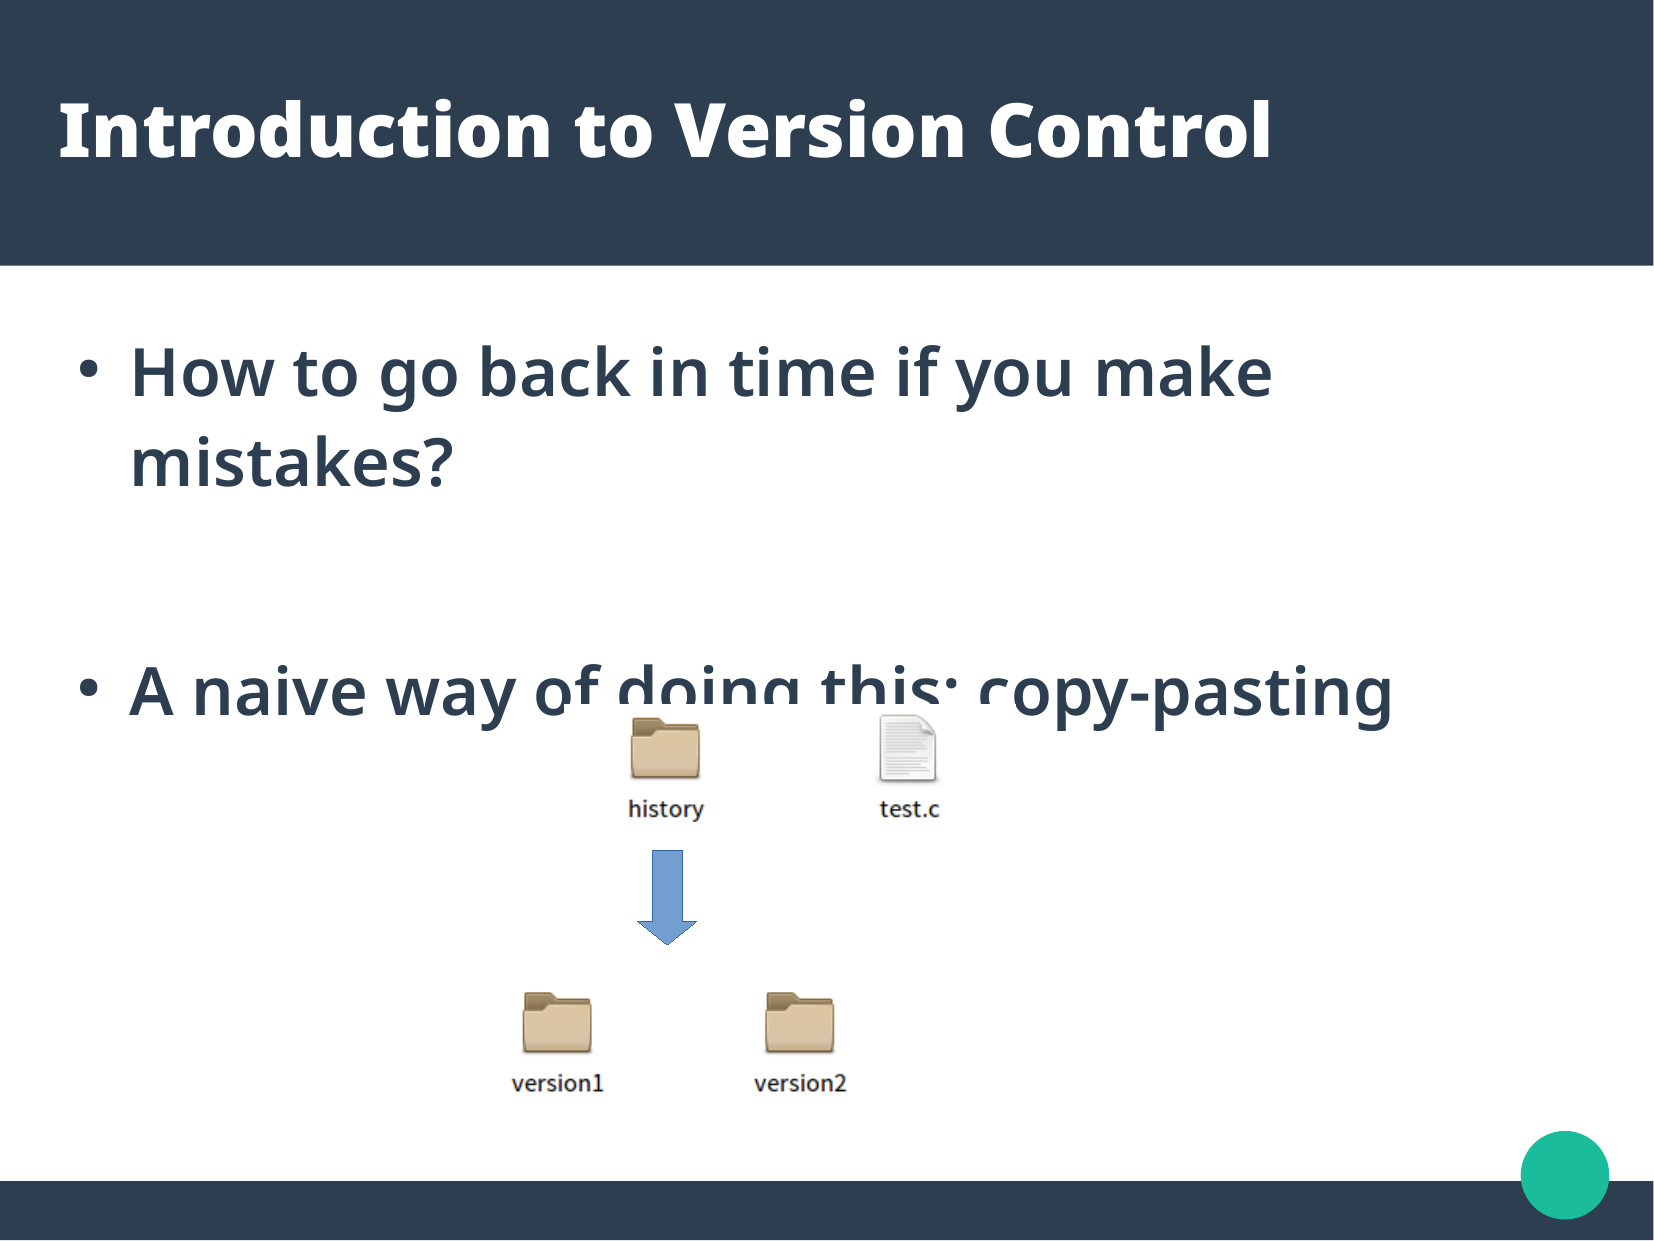

# Introduction to Version Control
How to go back in time if you make mistakes?
A naive way of doing this: copy-pasting